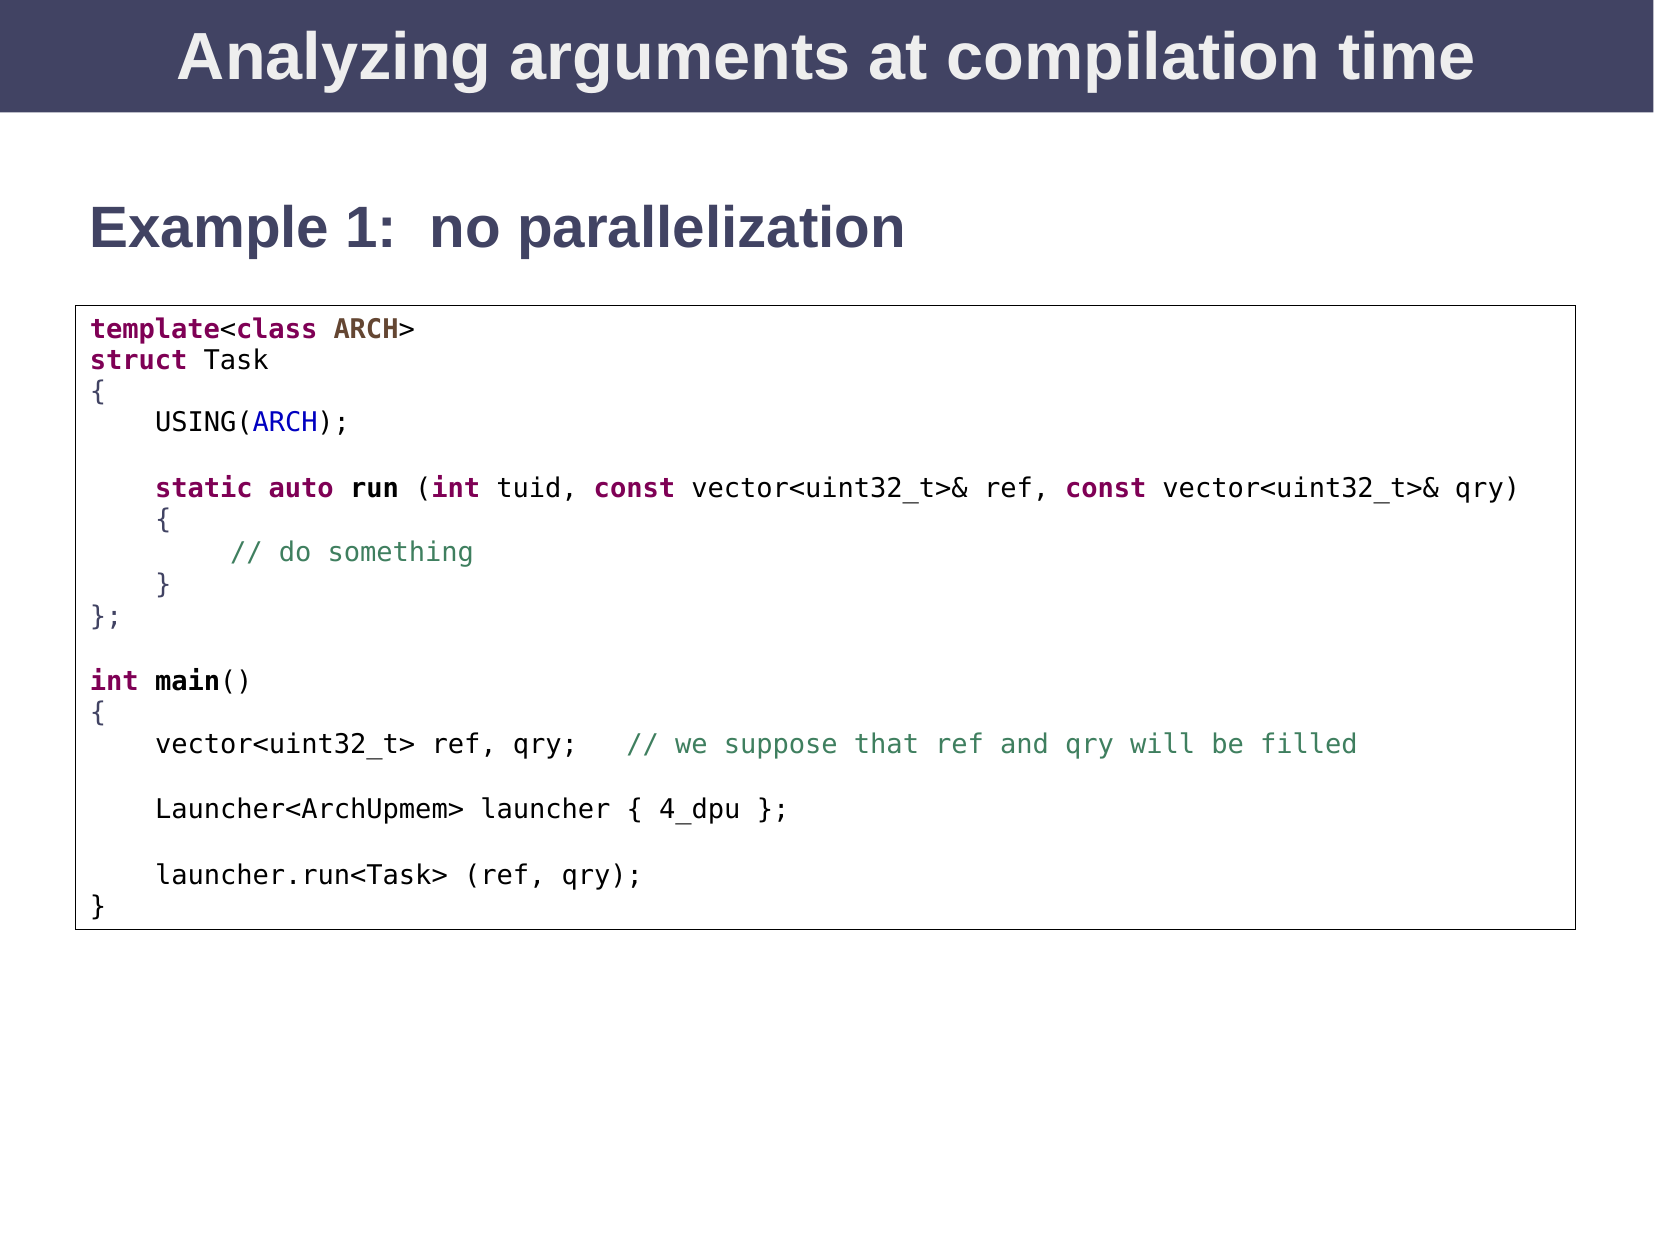

Analyzing arguments at compilation time
Example 1: no parallelization
template<class ARCH>
struct Task
{
 USING(ARCH);
 static auto run (int tuid, const vector<uint32_t>& ref, const vector<uint32_t>& qry)
 {
 // do something
 }
};
int main()
{
 vector<uint32_t> ref, qry; // we suppose that ref and qry will be filled
 Launcher<ArchUpmem> launcher { 4_dpu };
 launcher.run<Task> (ref, qry);
}